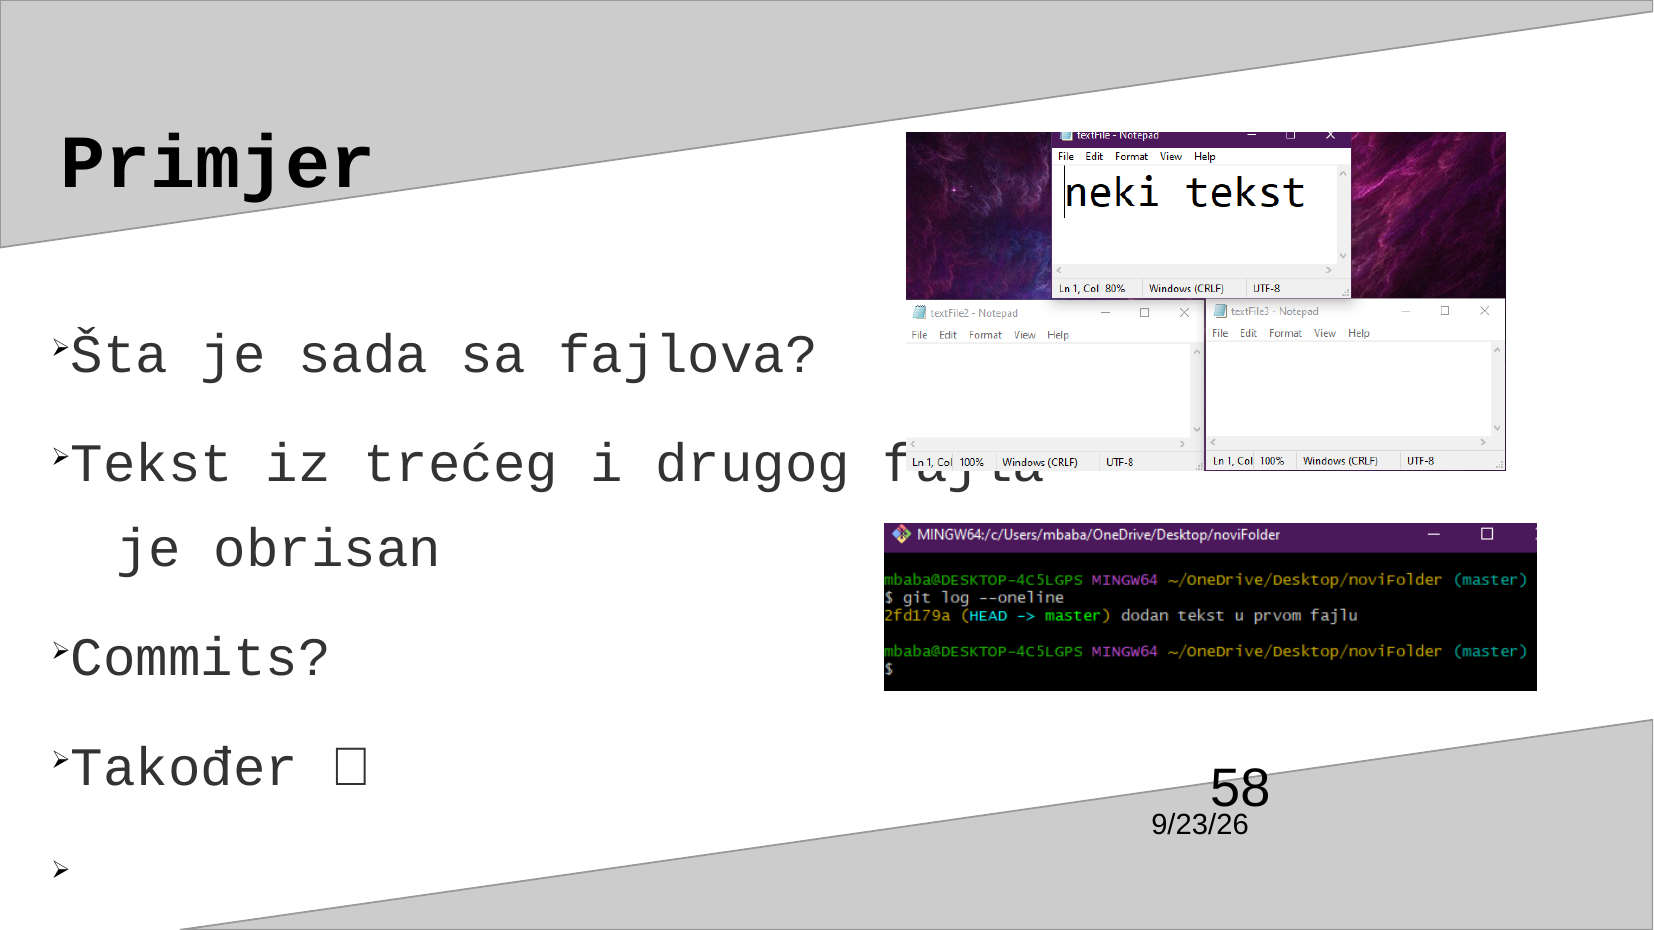

Primjer
# Šta je sada sa fajlova?
Tekst iz trećeg i drugog fajla
 je obrisan
Commits?
Također 
57